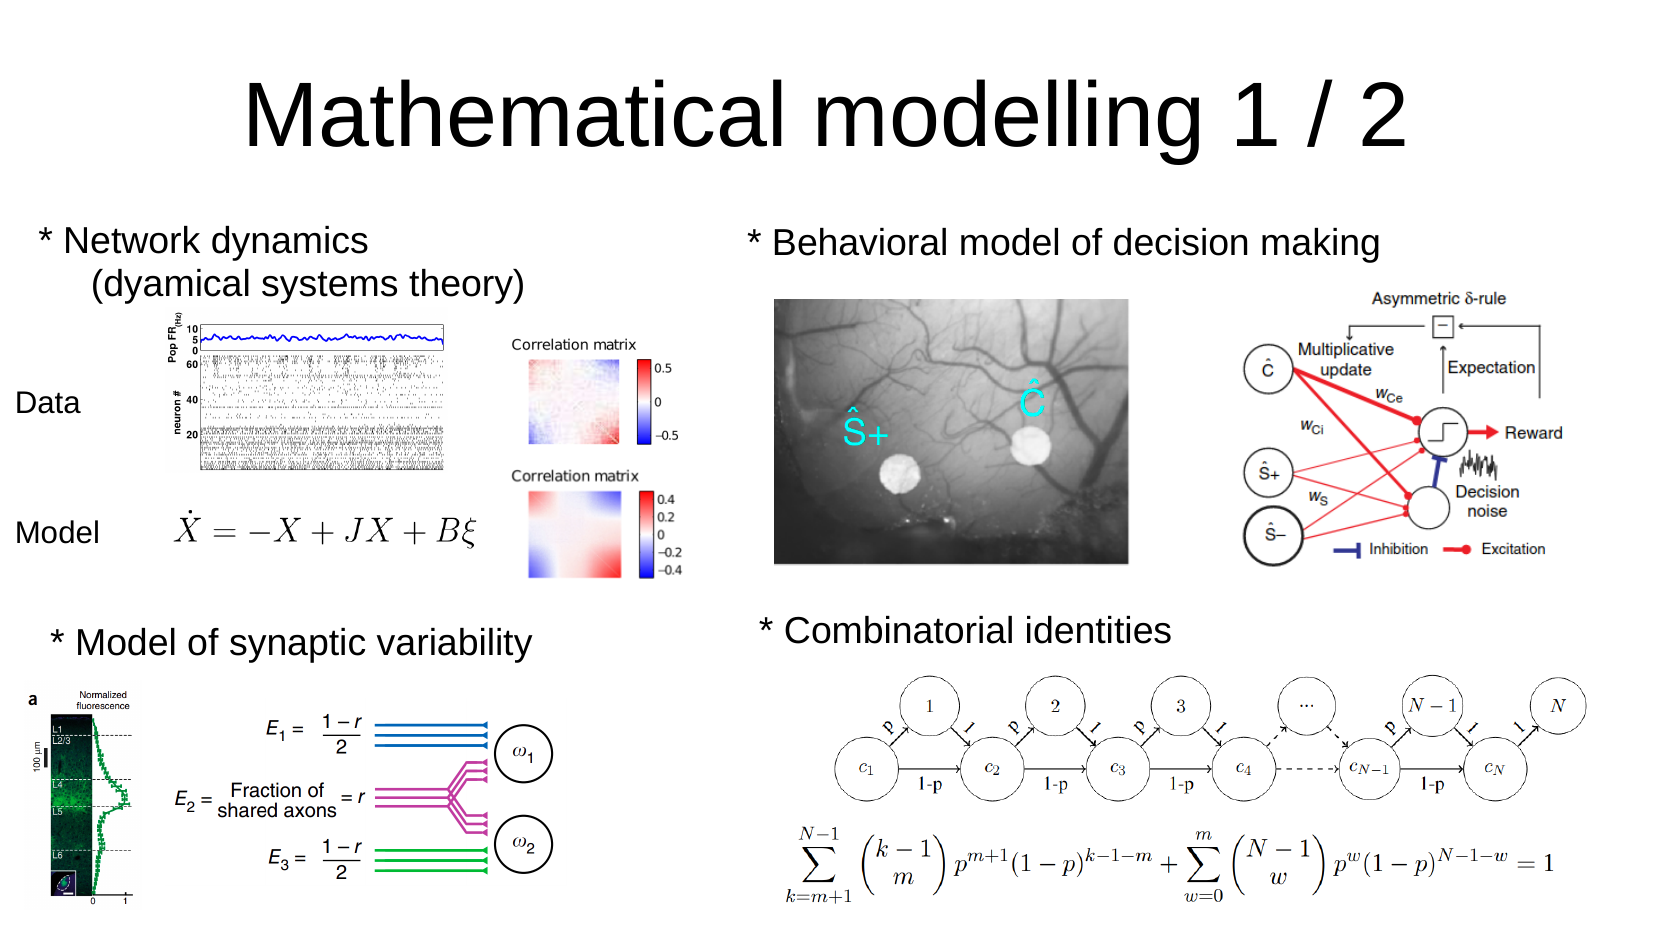

# Mathematical modelling 1 / 2
* Network dynamics
 (dyamical systems theory)
* Behavioral model of decision making
Data
Model
* Combinatorial identities
* Model of synaptic variability